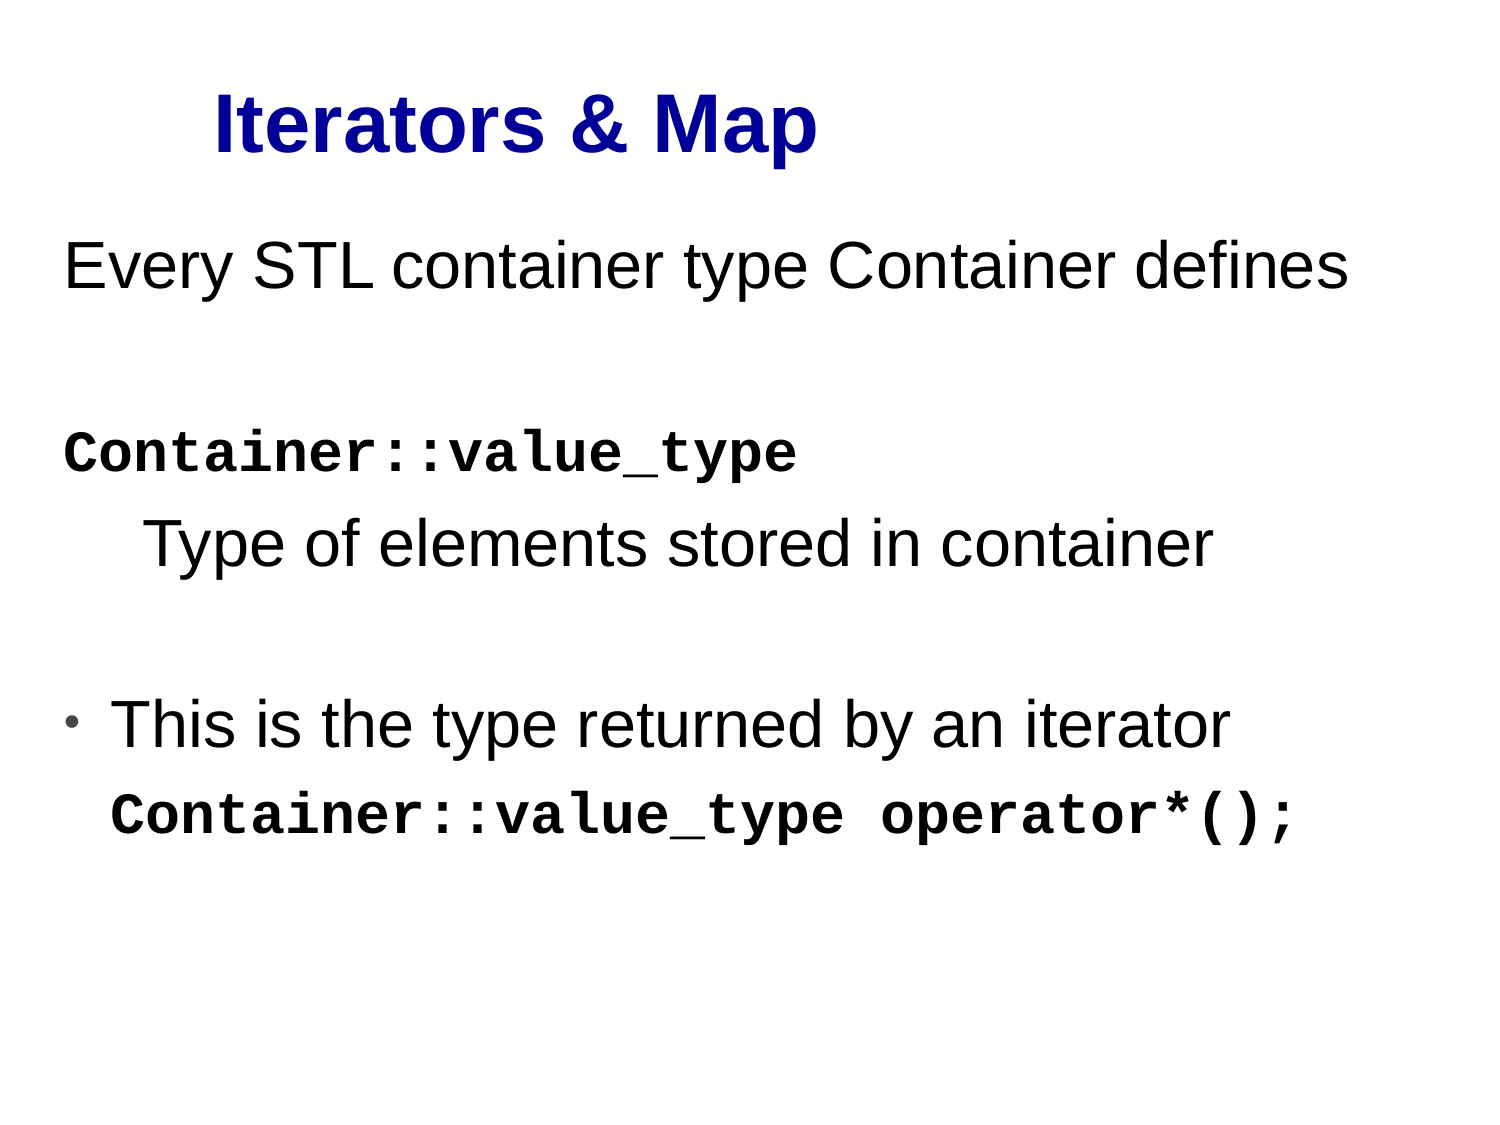

# Iterators & Map
Every STL container type Container defines
Container::value_type
Type of elements stored in container
This is the type returned by an iterator
	Container::value_type operator*();